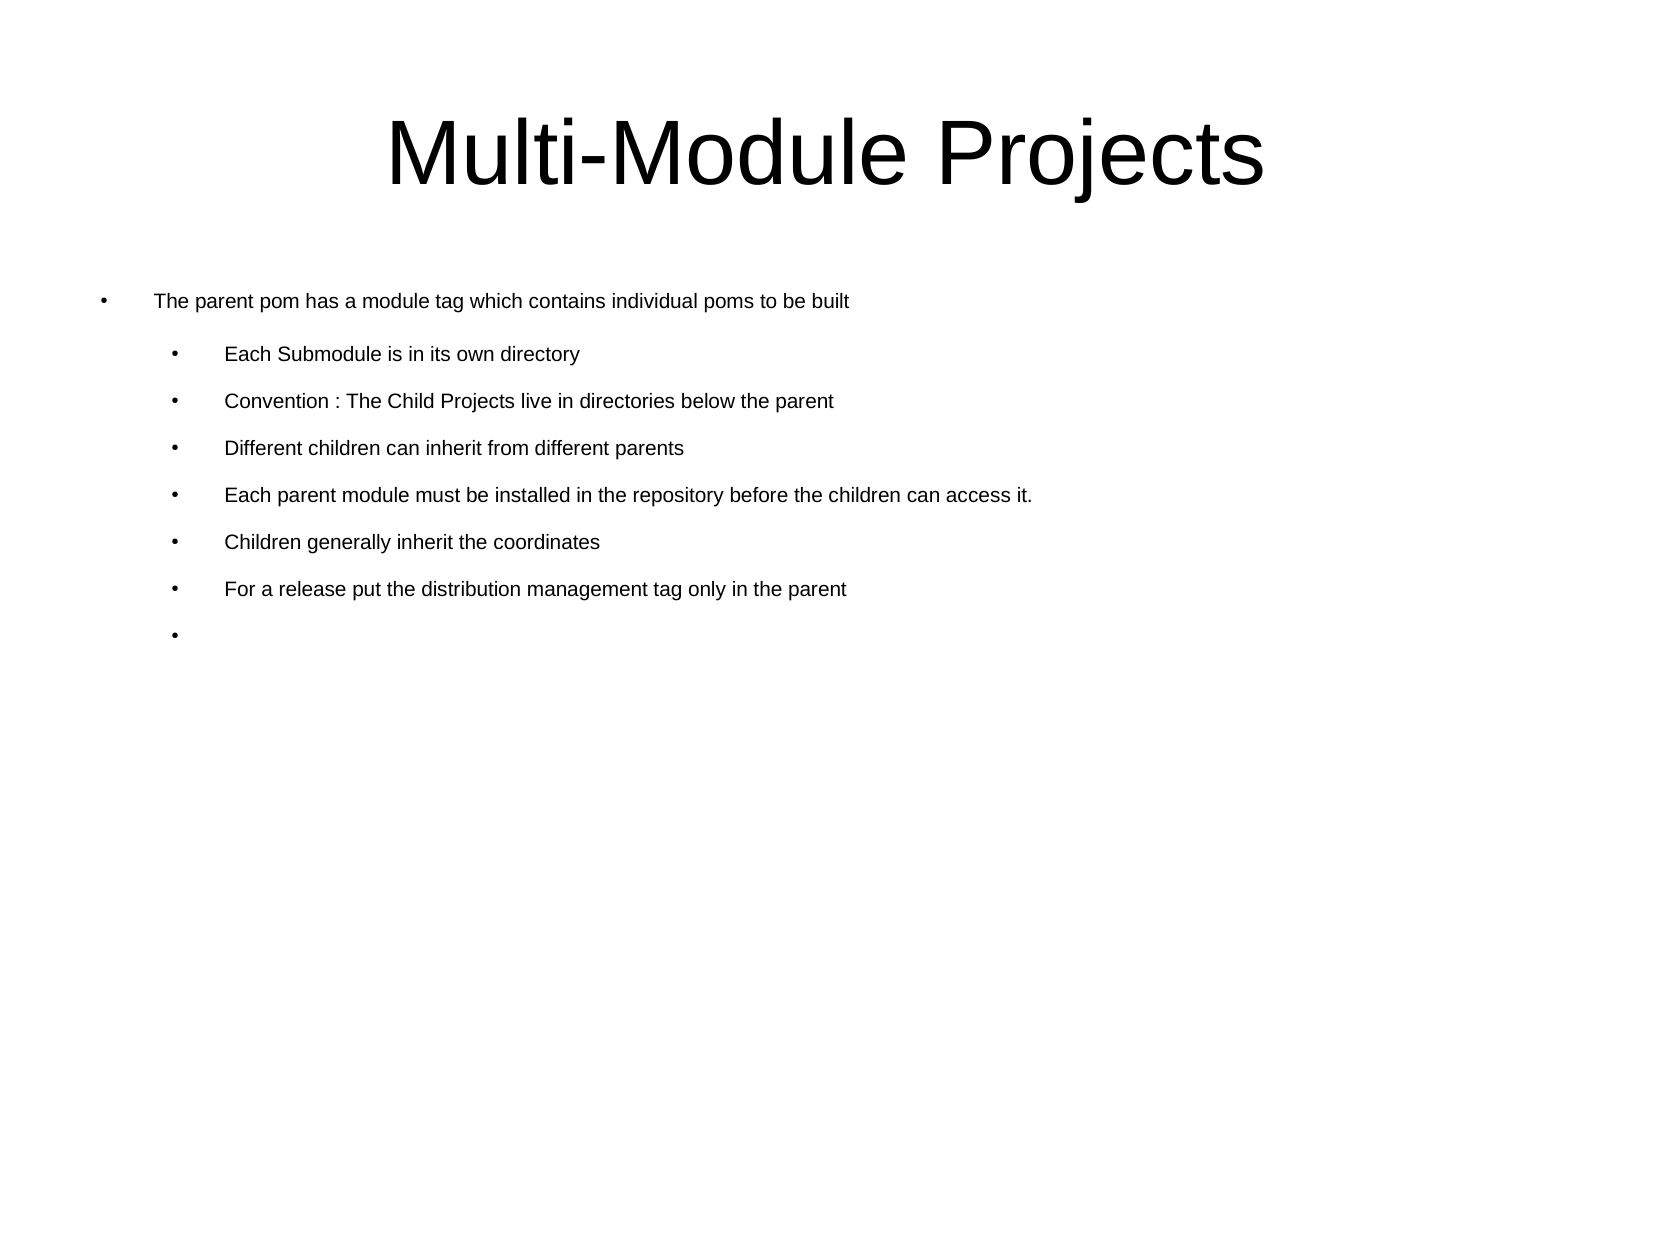

# Multi-Module Projects
The parent pom has a module tag which contains individual poms to be built
Each Submodule is in its own directory
Convention : The Child Projects live in directories below the parent
Different children can inherit from different parents
Each parent module must be installed in the repository before the children can access it.
Children generally inherit the coordinates
For a release put the distribution management tag only in the parent